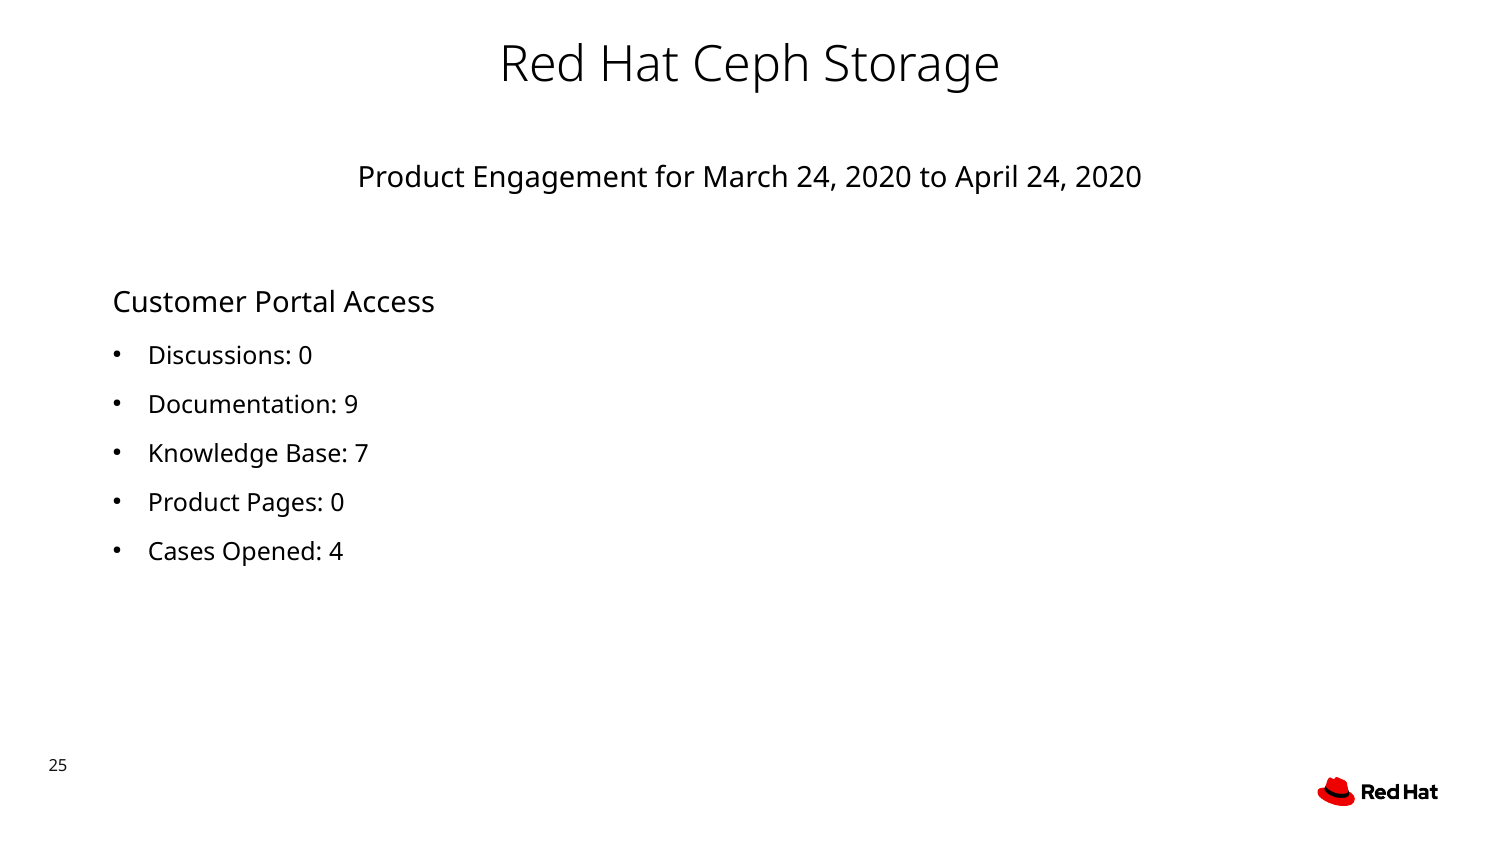

# Red Hat Ceph Storage
Product Engagement for March 24, 2020 to April 24, 2020
Customer Portal Access
Discussions: 0
Documentation: 9
Knowledge Base: 7
Product Pages: 0
Cases Opened: 4
25